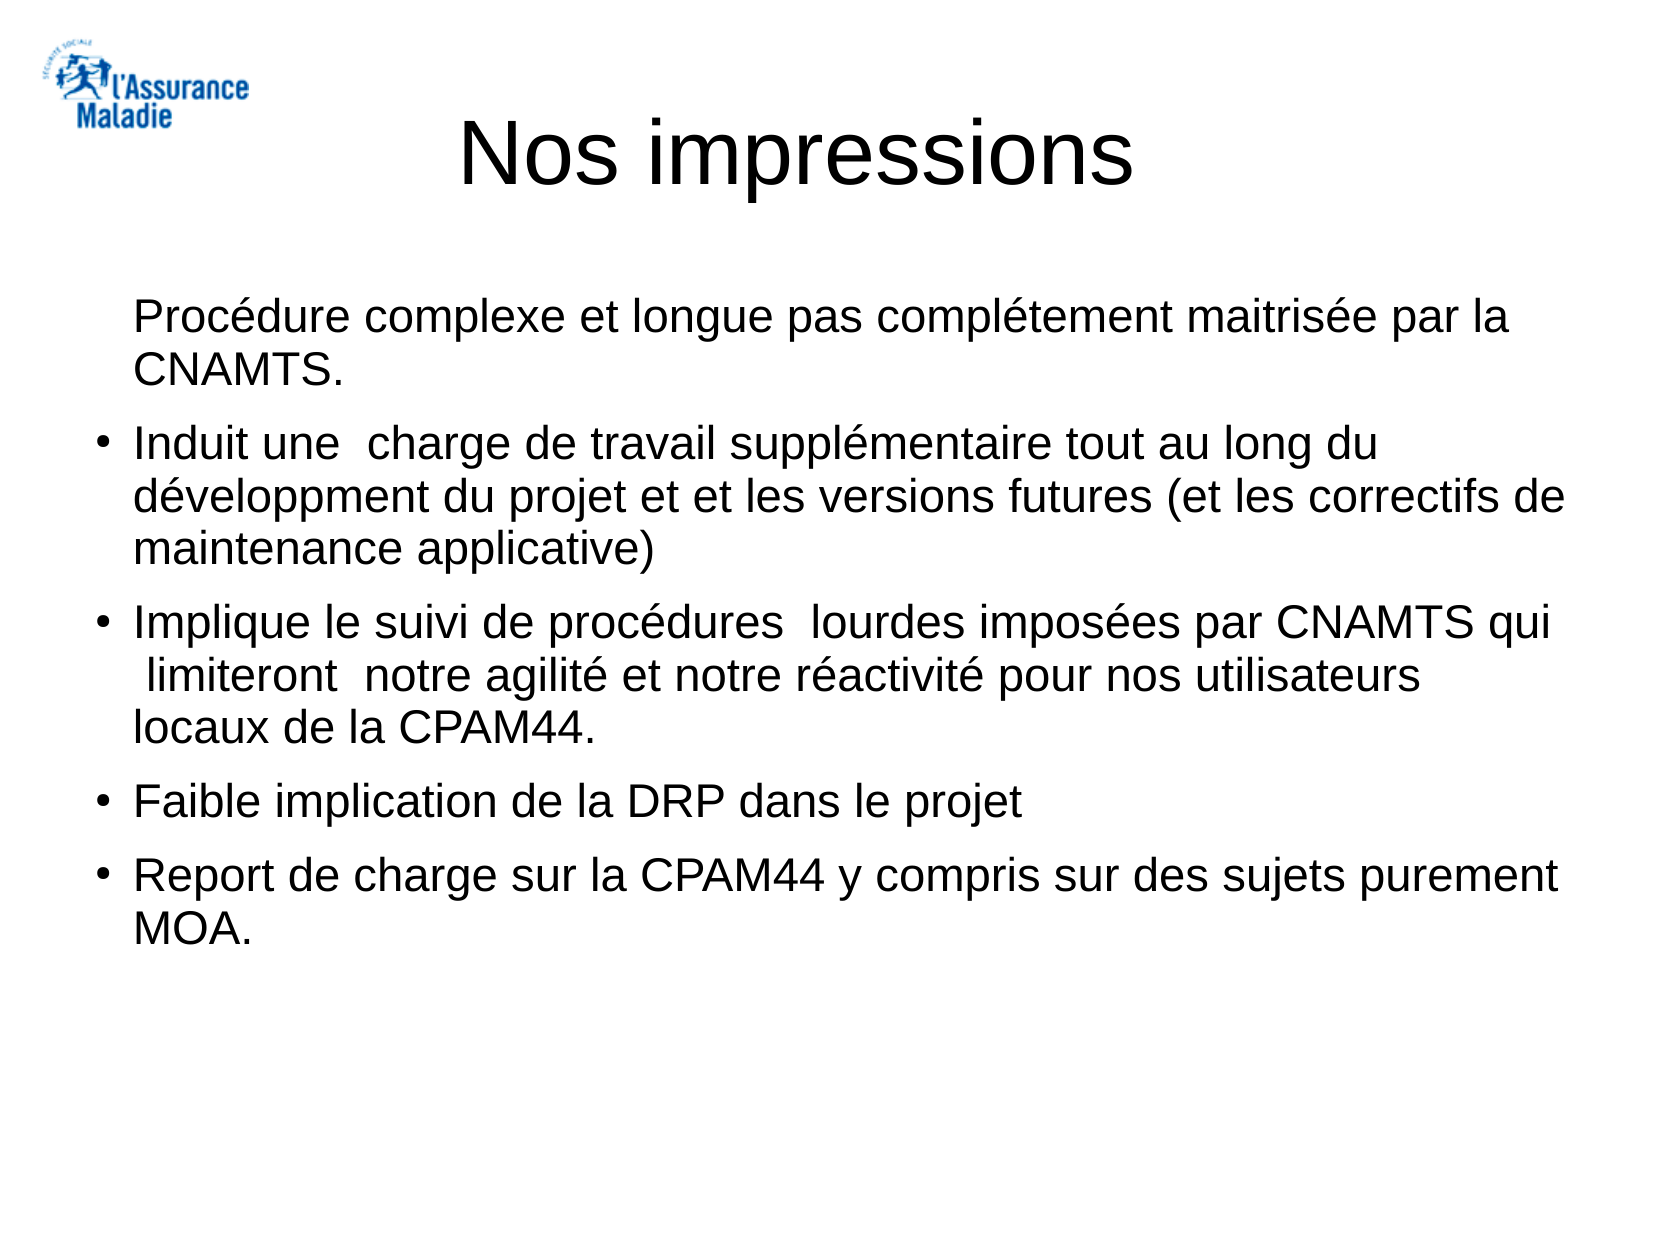

# Nos impressions
Procédure complexe et longue pas complétement maitrisée par la CNAMTS.
Induit une charge de travail supplémentaire tout au long du développment du projet et et les versions futures (et les correctifs de maintenance applicative)
Implique le suivi de procédures lourdes imposées par CNAMTS qui limiteront notre agilité et notre réactivité pour nos utilisateurs locaux de la CPAM44.
Faible implication de la DRP dans le projet
Report de charge sur la CPAM44 y compris sur des sujets purement MOA.